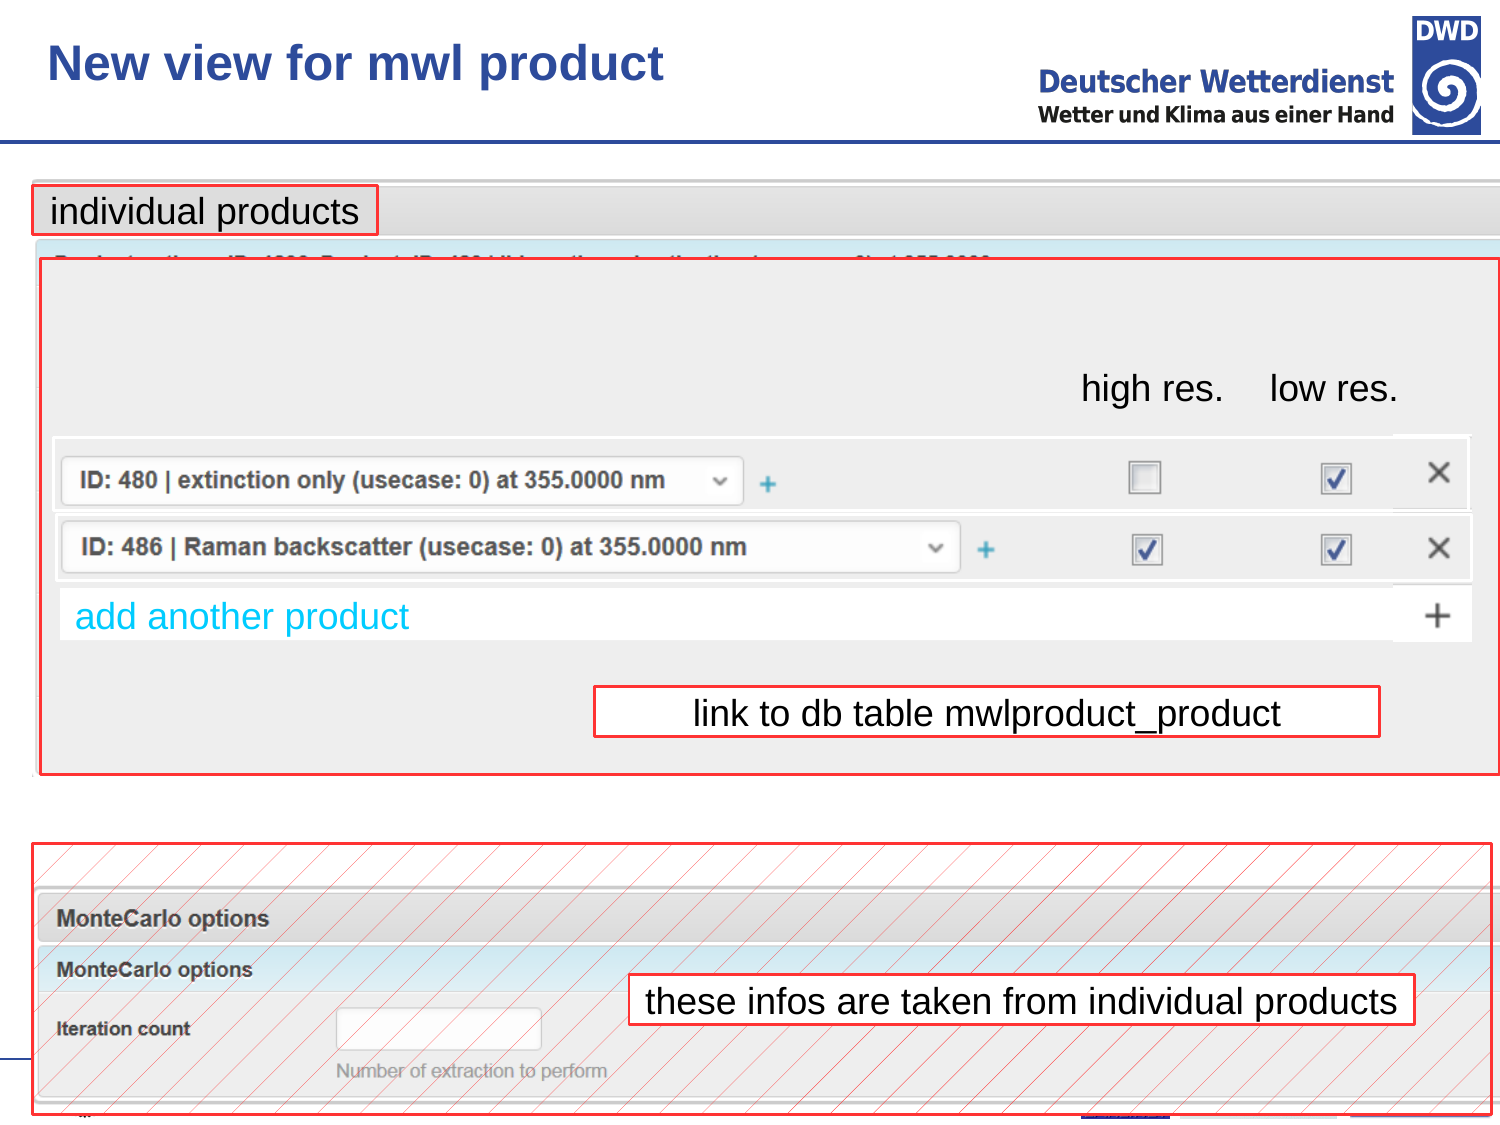

New view for mwl product
individual products
high res.
low res.
add another product
link to db table mwlproduct_product
multi-wavelength product
these infos are taken from individual products